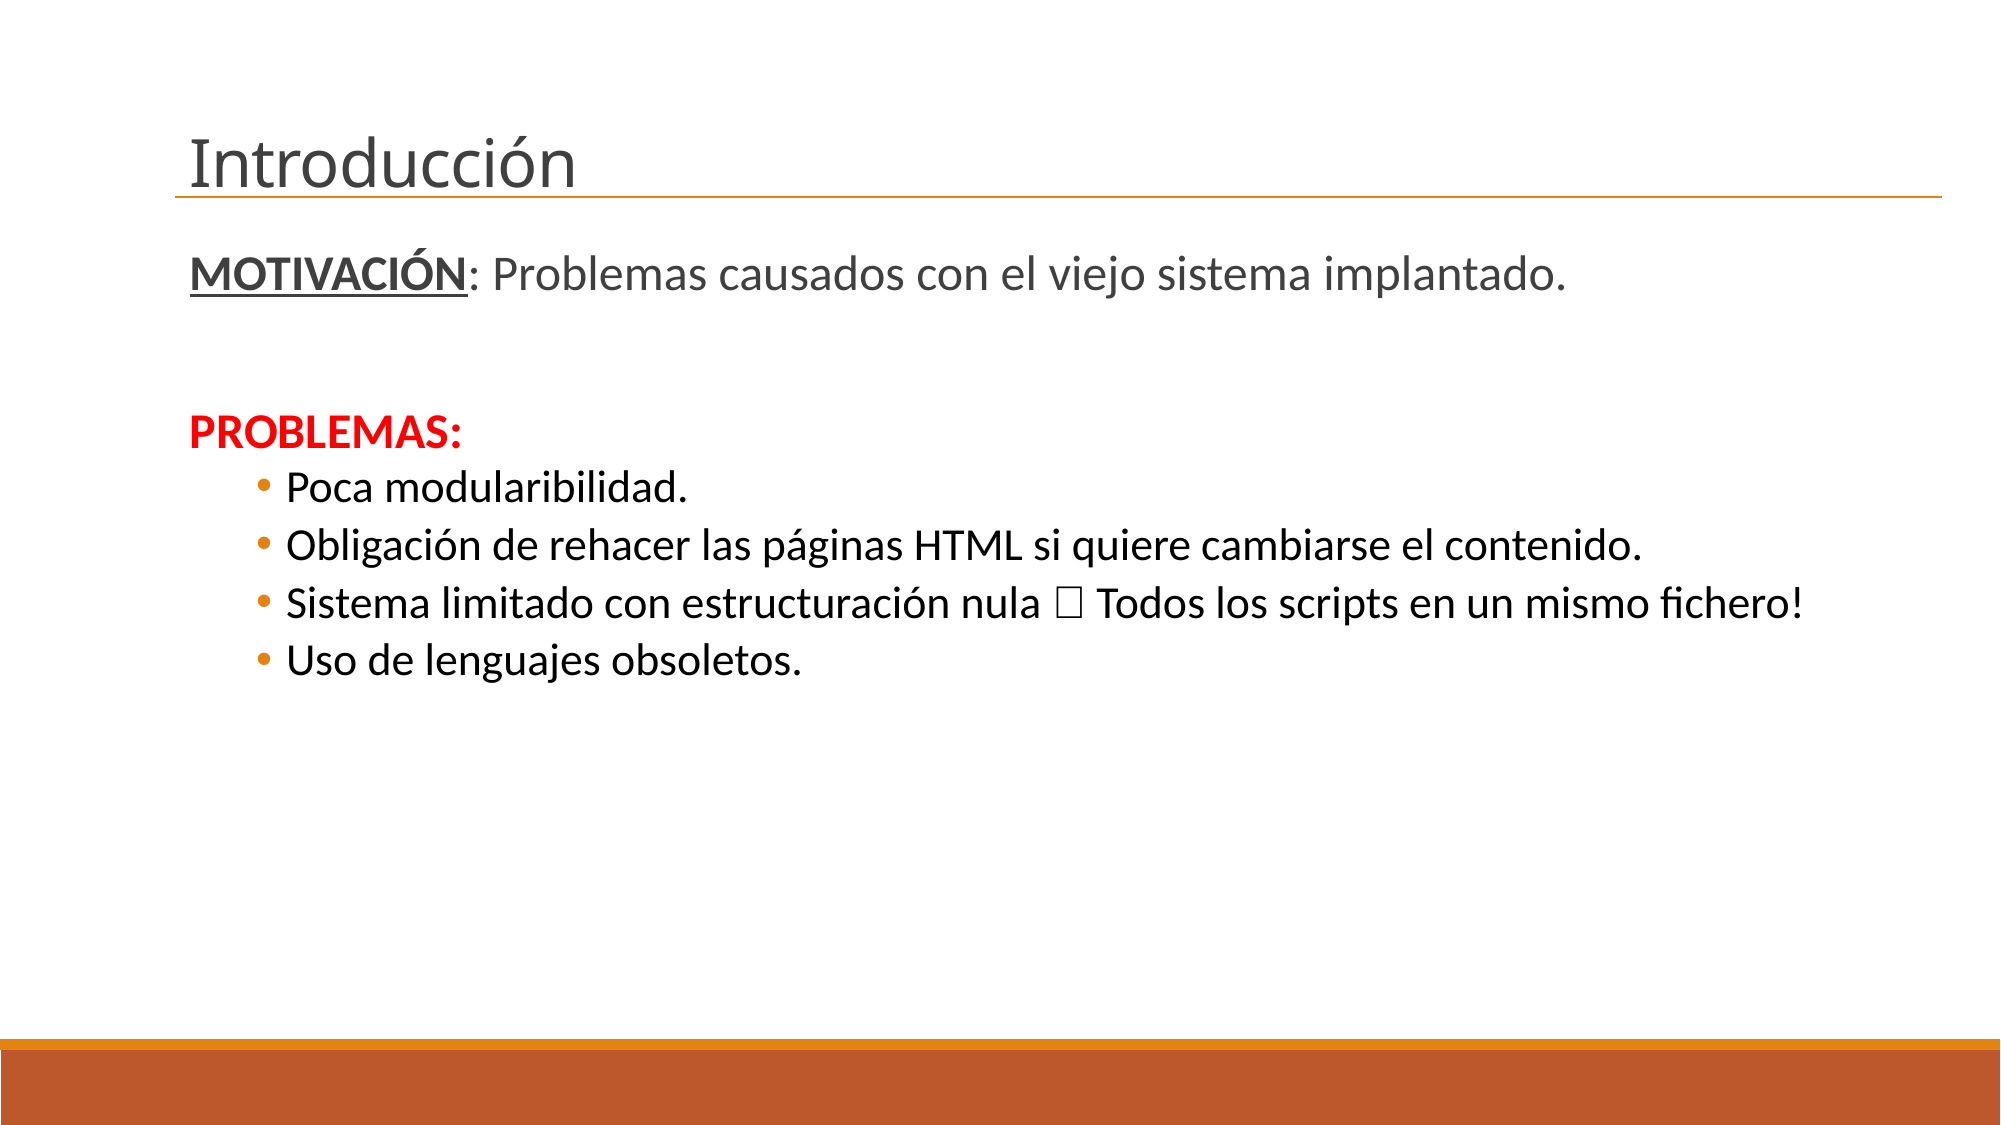

Introducción
MOTIVACIÓN: Problemas causados con el viejo sistema implantado.
PROBLEMAS:
Poca modularibilidad.
Obligación de rehacer las páginas HTML si quiere cambiarse el contenido.
Sistema limitado con estructuración nula  Todos los scripts en un mismo fichero!
Uso de lenguajes obsoletos.